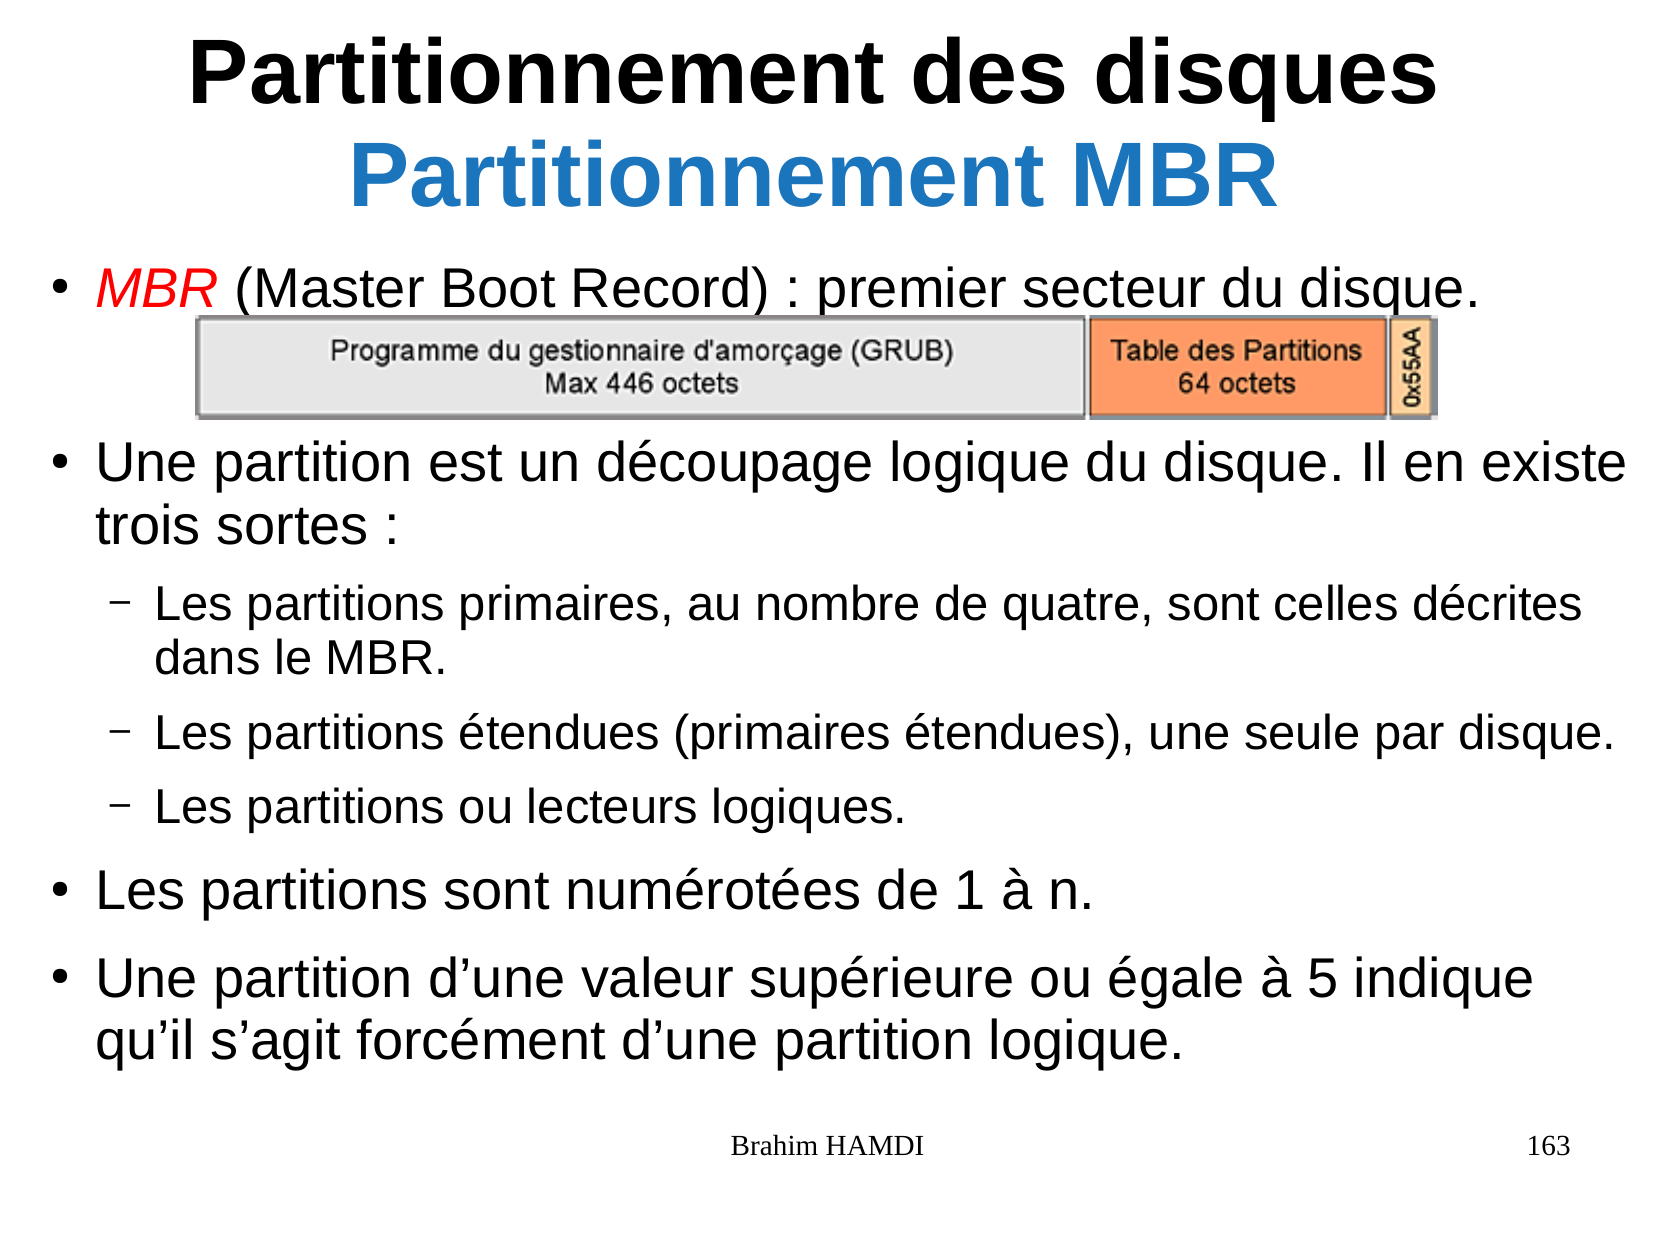

# Partitionnement des disques Partitionnement MBR
MBR (Master Boot Record) : premier secteur du disque.
Une partition est un découpage logique du disque. Il en existe trois sortes :
Les partitions primaires, au nombre de quatre, sont celles décrites dans le MBR.
Les partitions étendues (primaires étendues), une seule par disque.
Les partitions ou lecteurs logiques.
Les partitions sont numérotées de 1 à n.
Une partition d’une valeur supérieure ou égale à 5 indique qu’il s’agit forcément d’une partition logique.
Brahim HAMDI
163